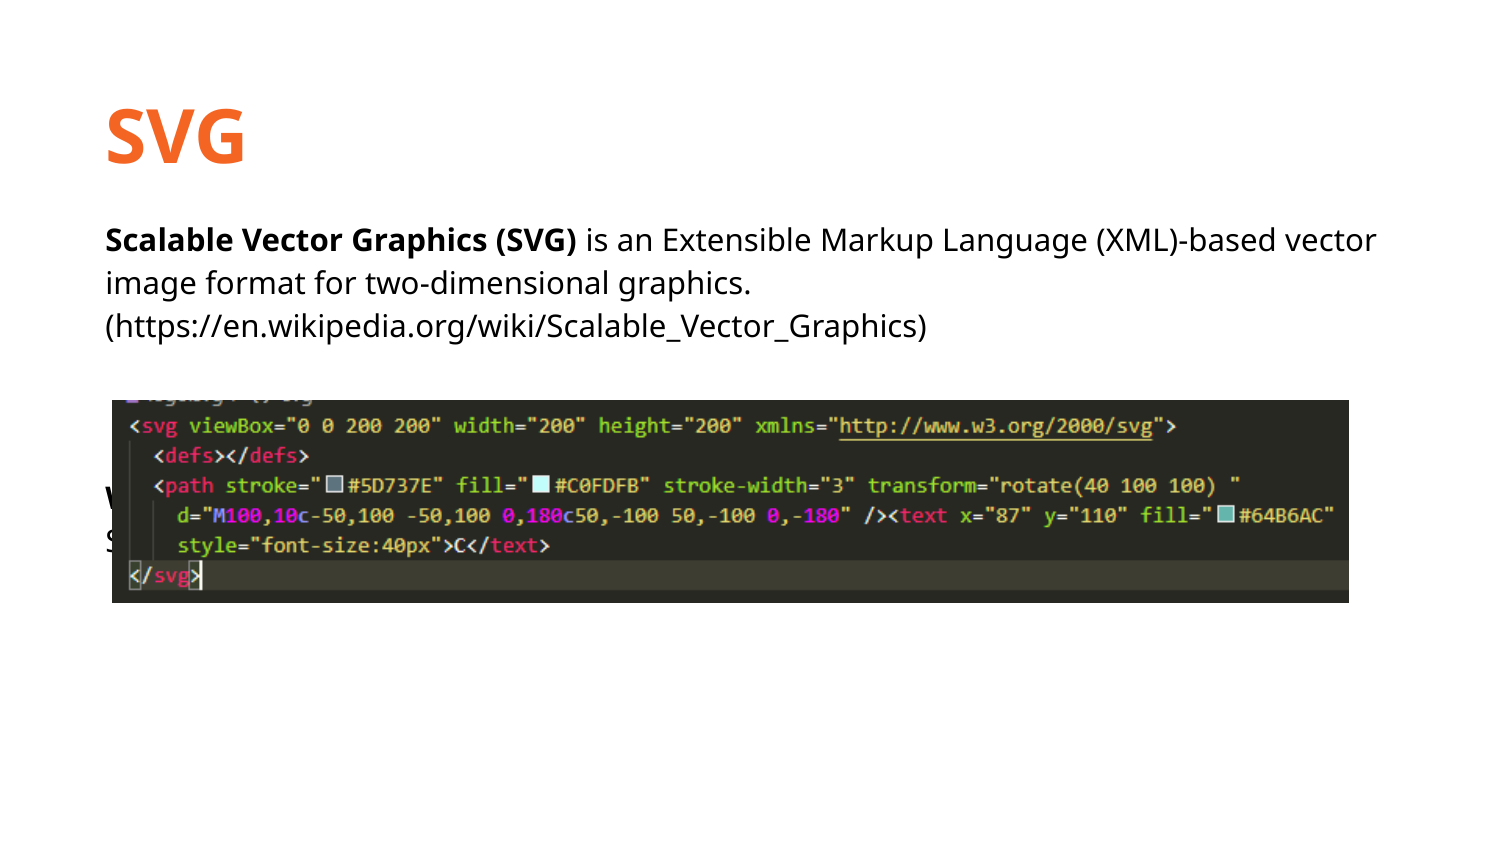

# SVG
Scalable Vector Graphics (SVG) is an Extensible Markup Language (XML)-based vector image format for two-dimensional graphics.
(https://en.wikipedia.org/wiki/Scalable_Vector_Graphics)
What that means for us?
SVG can make pretty graphics, and do it with an HTML-like structure.